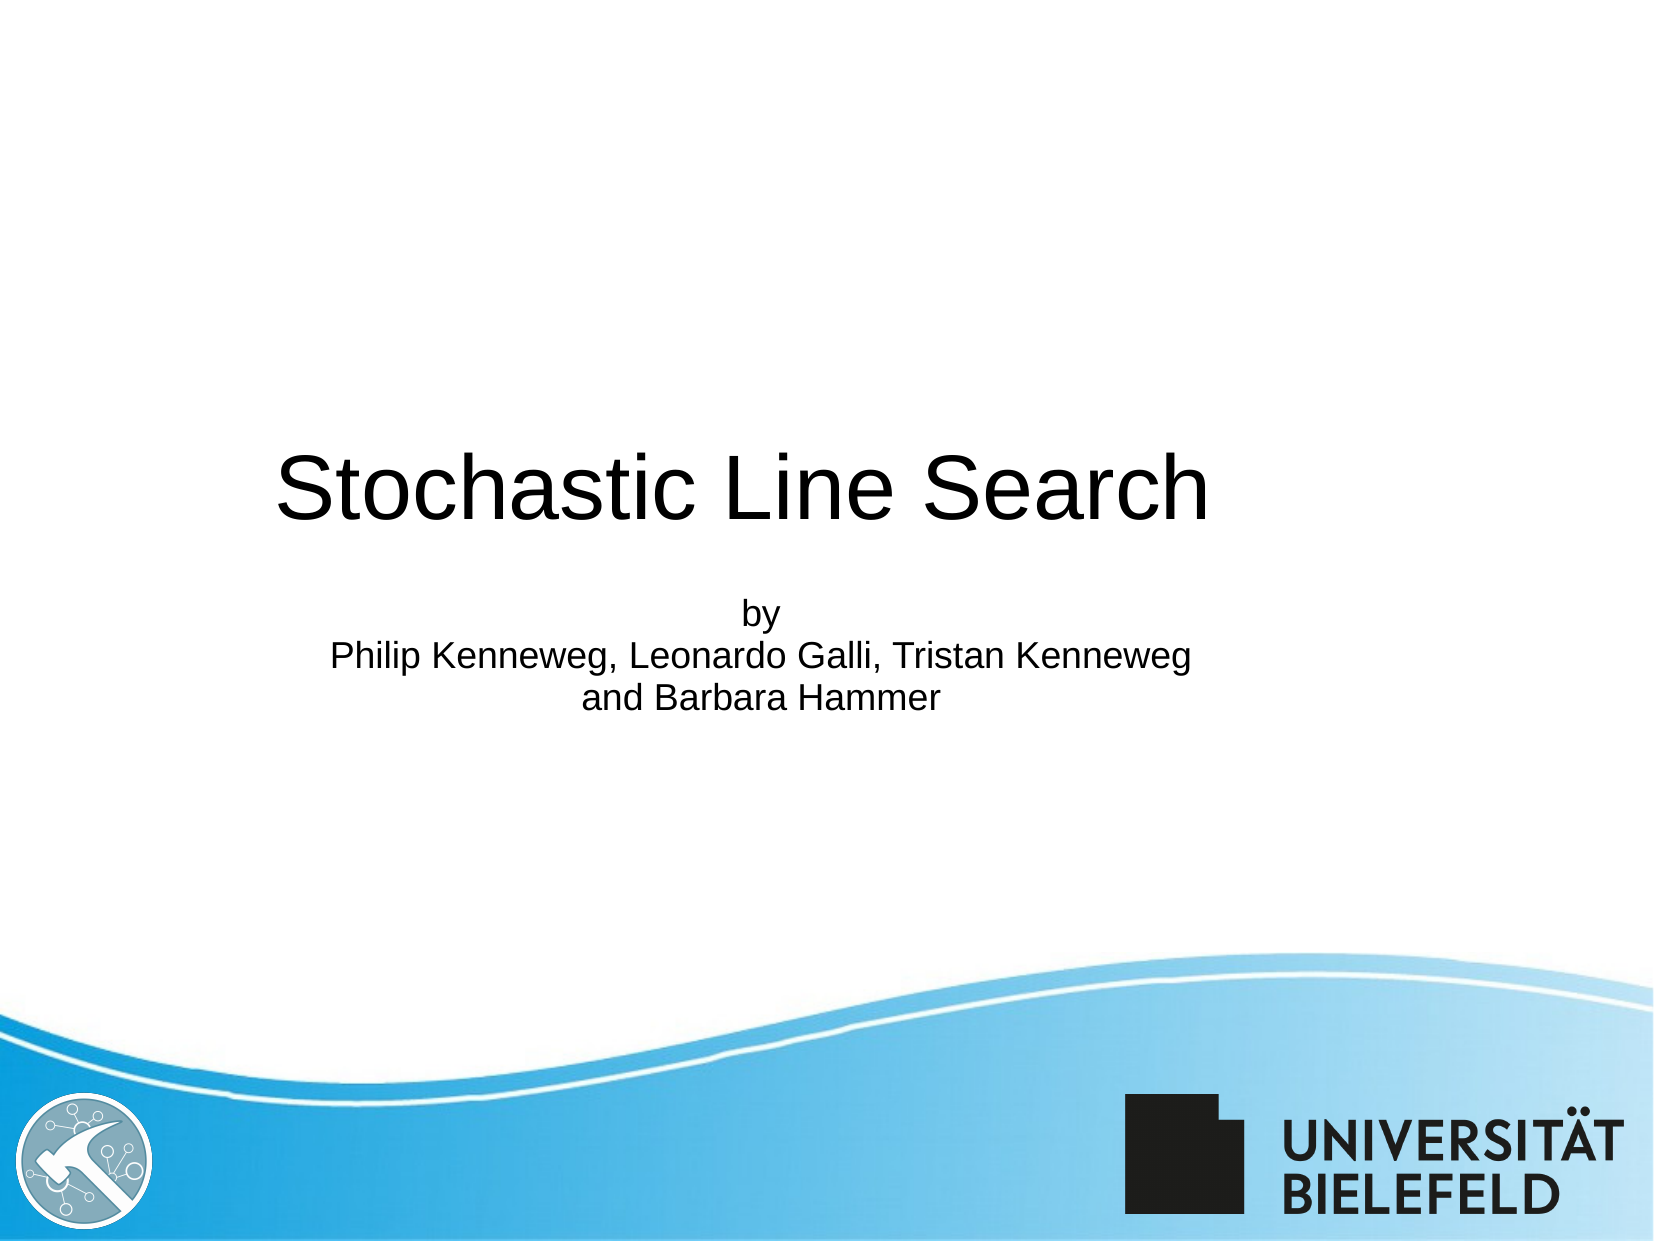

# Stochastic Line Search
by
Philip Kenneweg, Leonardo Galli, Tristan Kenneweg
and Barbara Hammer